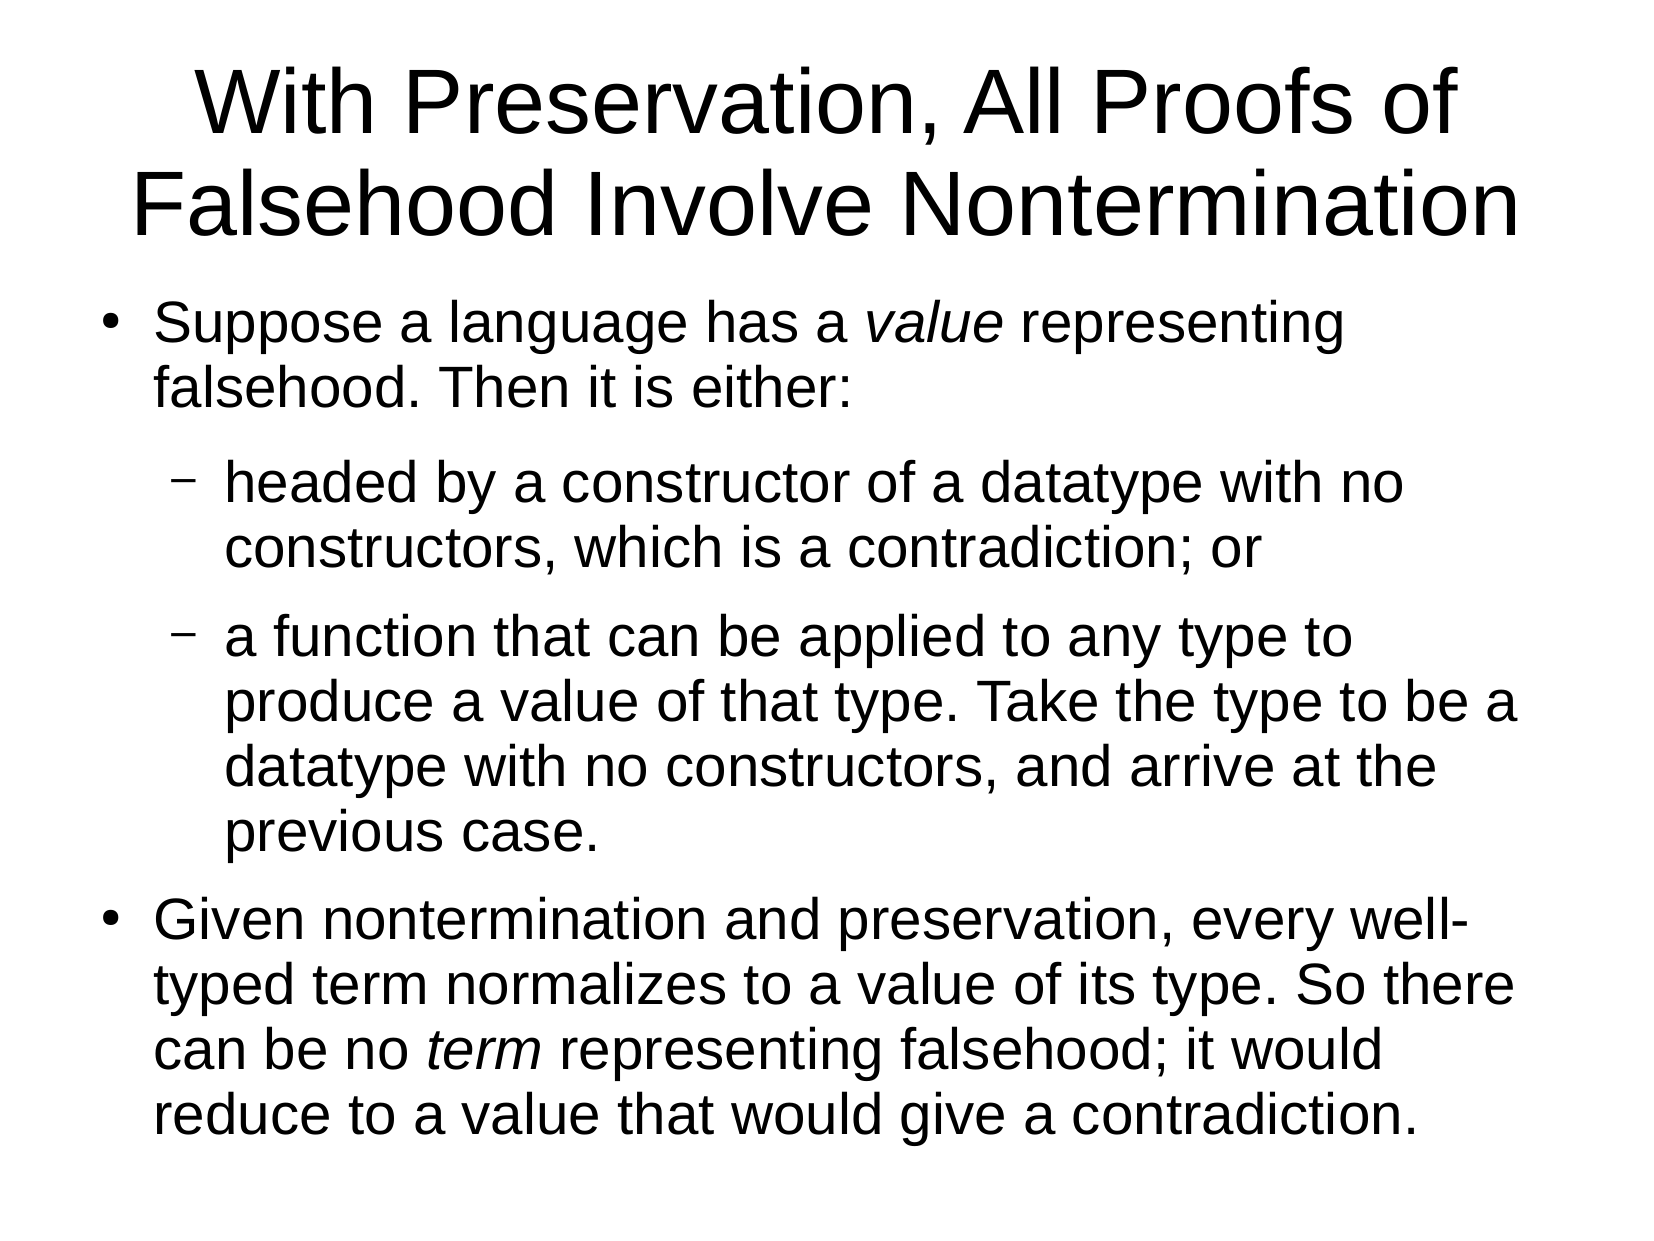

# With Preservation, All Proofs of Falsehood Involve Nontermination
Suppose a language has a value representing falsehood. Then it is either:
headed by a constructor of a datatype with no constructors, which is a contradiction; or
a function that can be applied to any type to produce a value of that type. Take the type to be a datatype with no constructors, and arrive at the previous case.
Given nontermination and preservation, every well-typed term normalizes to a value of its type. So there can be no term representing falsehood; it would reduce to a value that would give a contradiction.